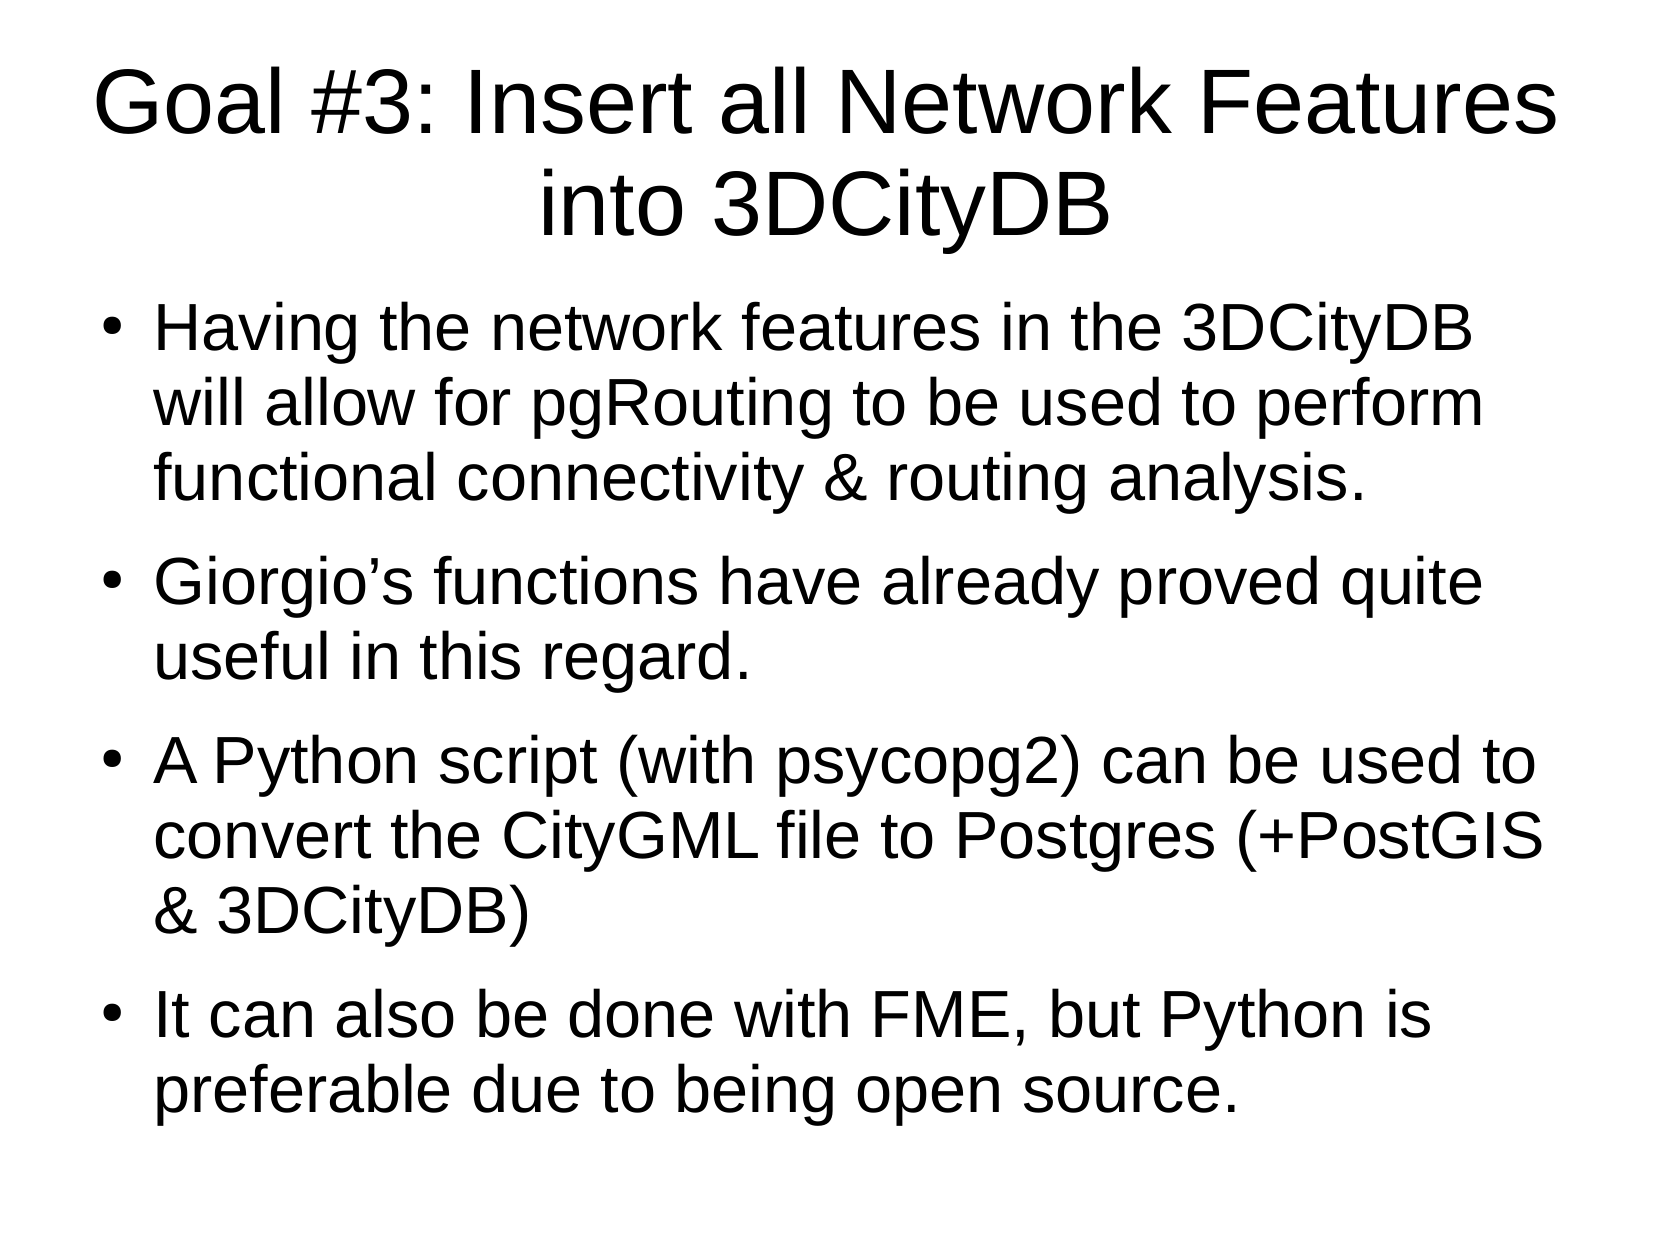

# Goal #3: Insert all Network Features into 3DCityDB
Having the network features in the 3DCityDB will allow for pgRouting to be used to perform functional connectivity & routing analysis.
Giorgio’s functions have already proved quite useful in this regard.
A Python script (with psycopg2) can be used to convert the CityGML file to Postgres (+PostGIS & 3DCityDB)
It can also be done with FME, but Python is preferable due to being open source.